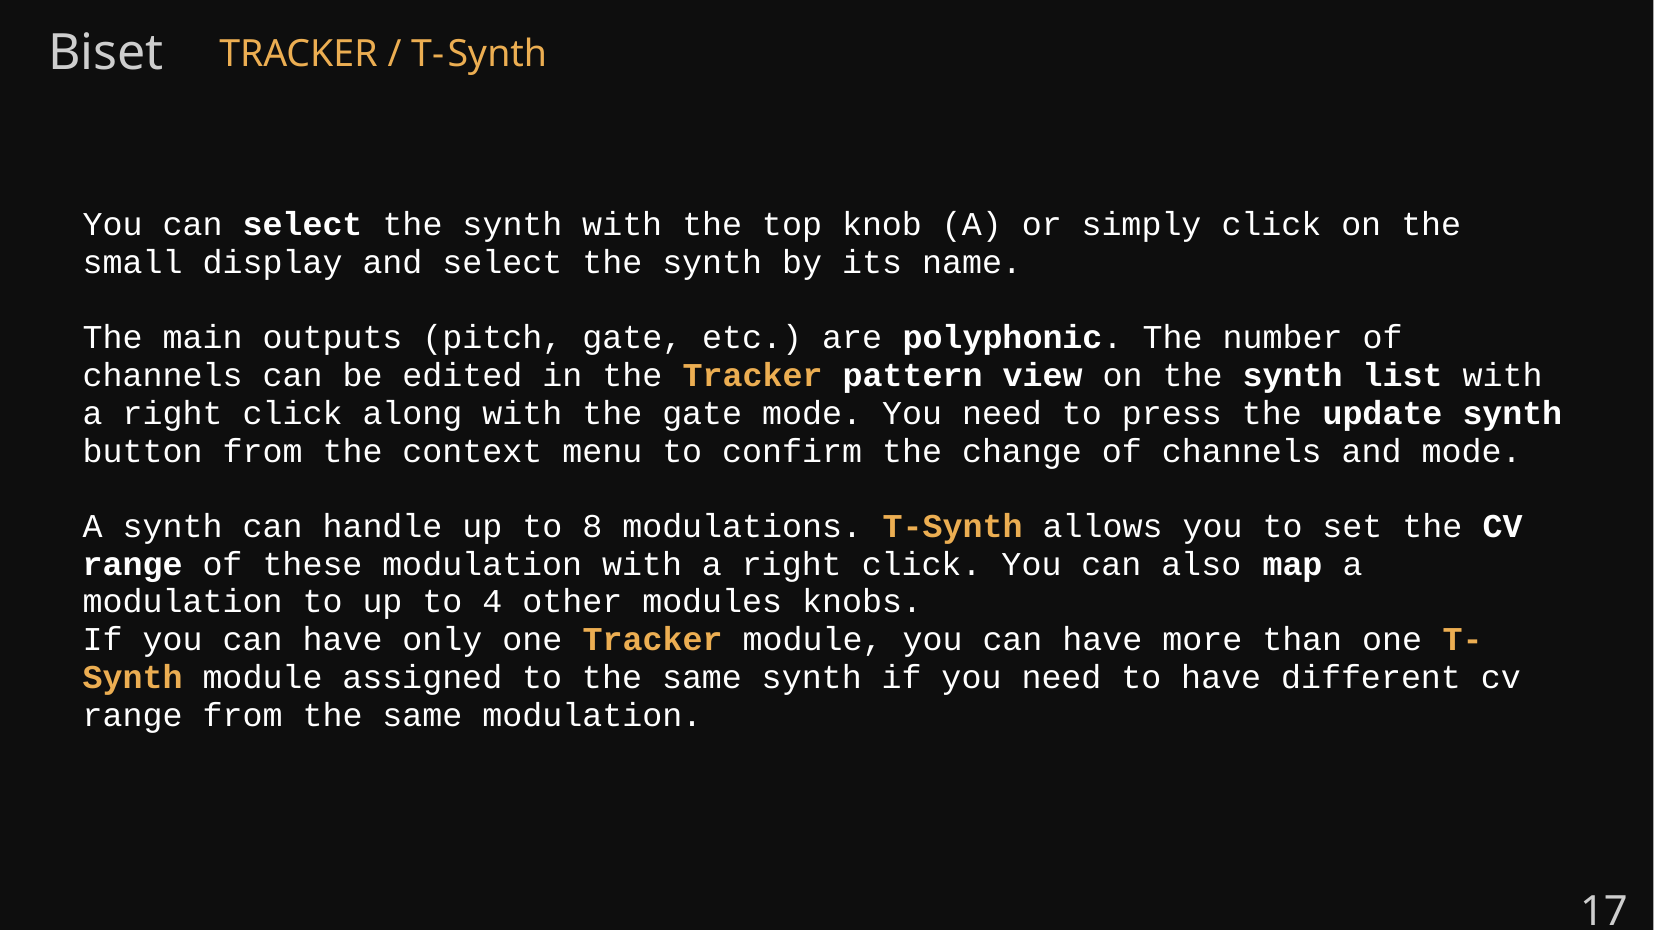

Biset
TRACKER / T-Synth
# You can select the synth with the top knob (A) or simply click on the small display and select the synth by its name.
The main outputs (pitch, gate, etc.) are polyphonic. The number of channels can be edited in the Tracker pattern view on the synth list with a right click along with the gate mode. You need to press the update synth button from the context menu to confirm the change of channels and mode.
A synth can handle up to 8 modulations. T-Synth allows you to set the CV range of these modulation with a right click. You can also map a modulation to up to 4 other modules knobs.
If you can have only one Tracker module, you can have more than one T-Synth module assigned to the same synth if you need to have different cv range from the same modulation.
17